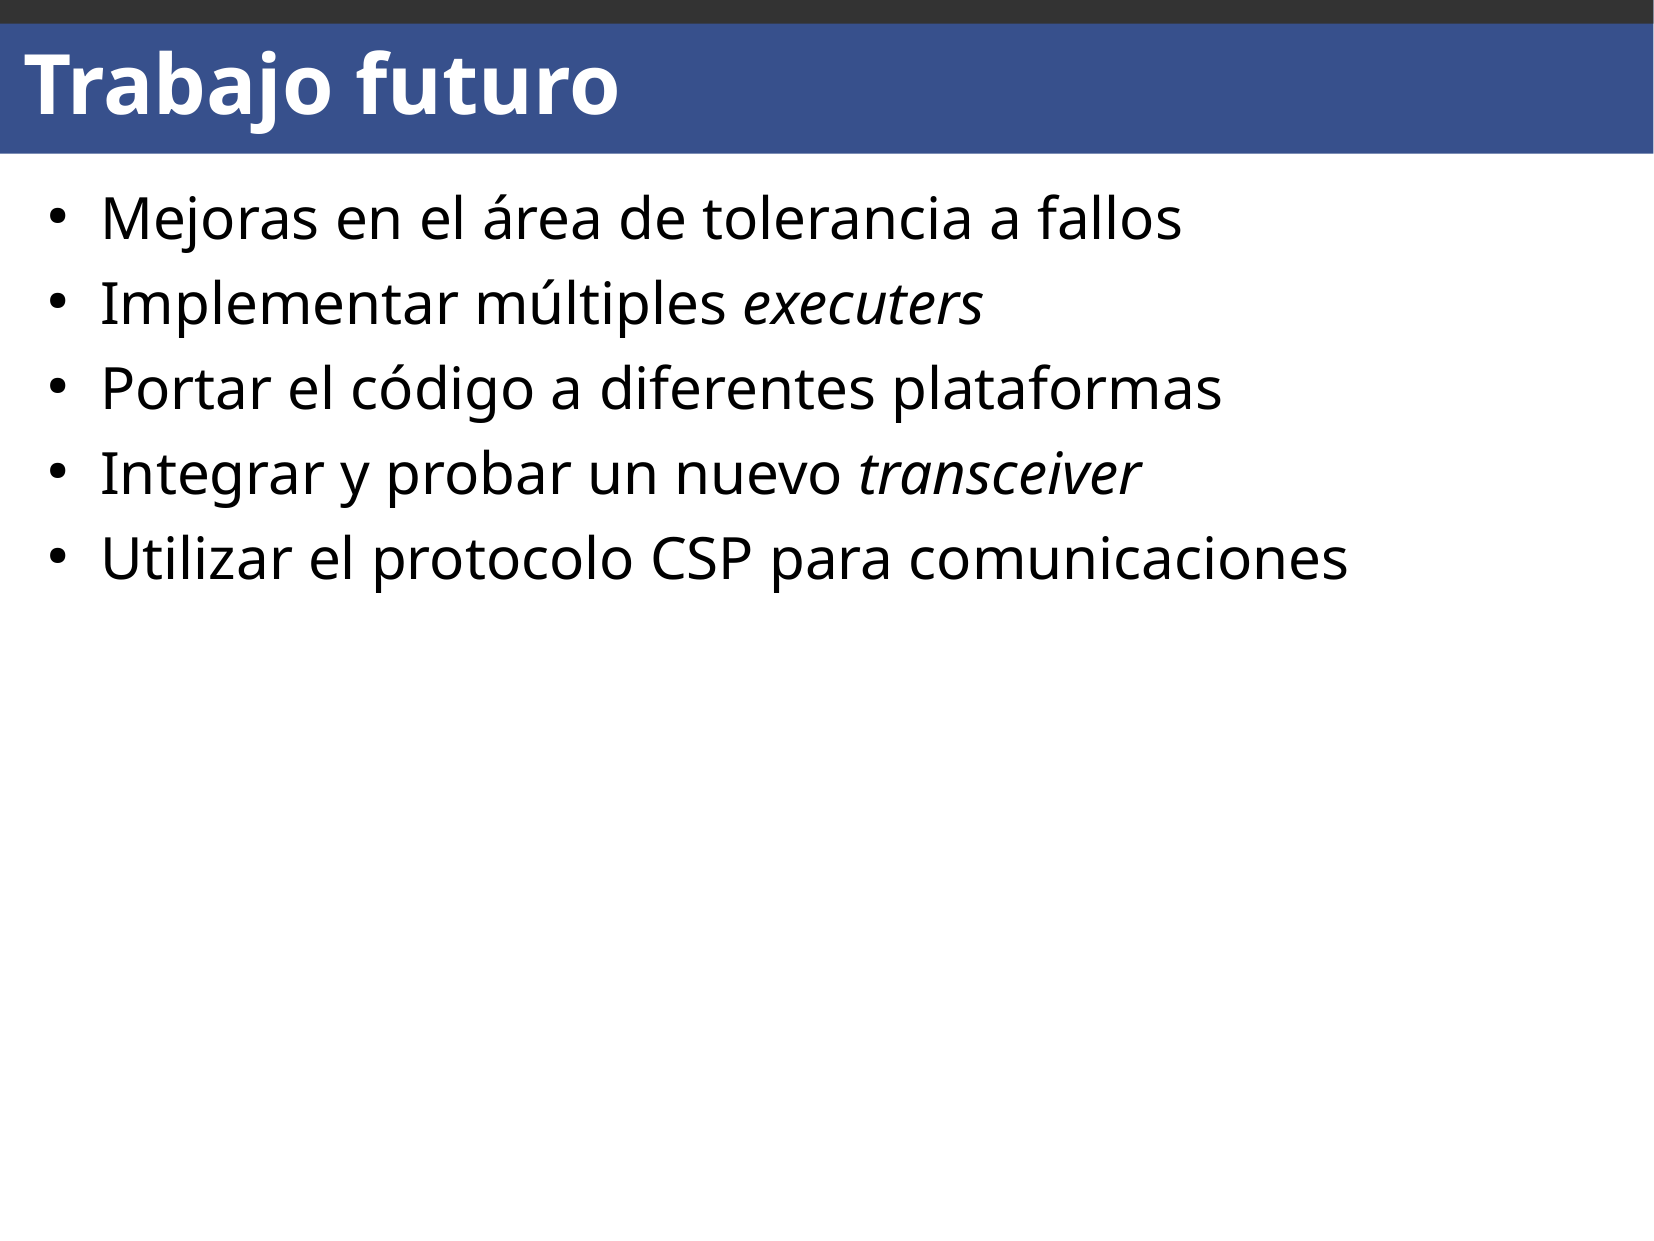

# Trabajo futuro
Mejoras en el área de tolerancia a fallos
Implementar múltiples executers
Portar el código a diferentes plataformas
Integrar y probar un nuevo transceiver
Utilizar el protocolo CSP para comunicaciones